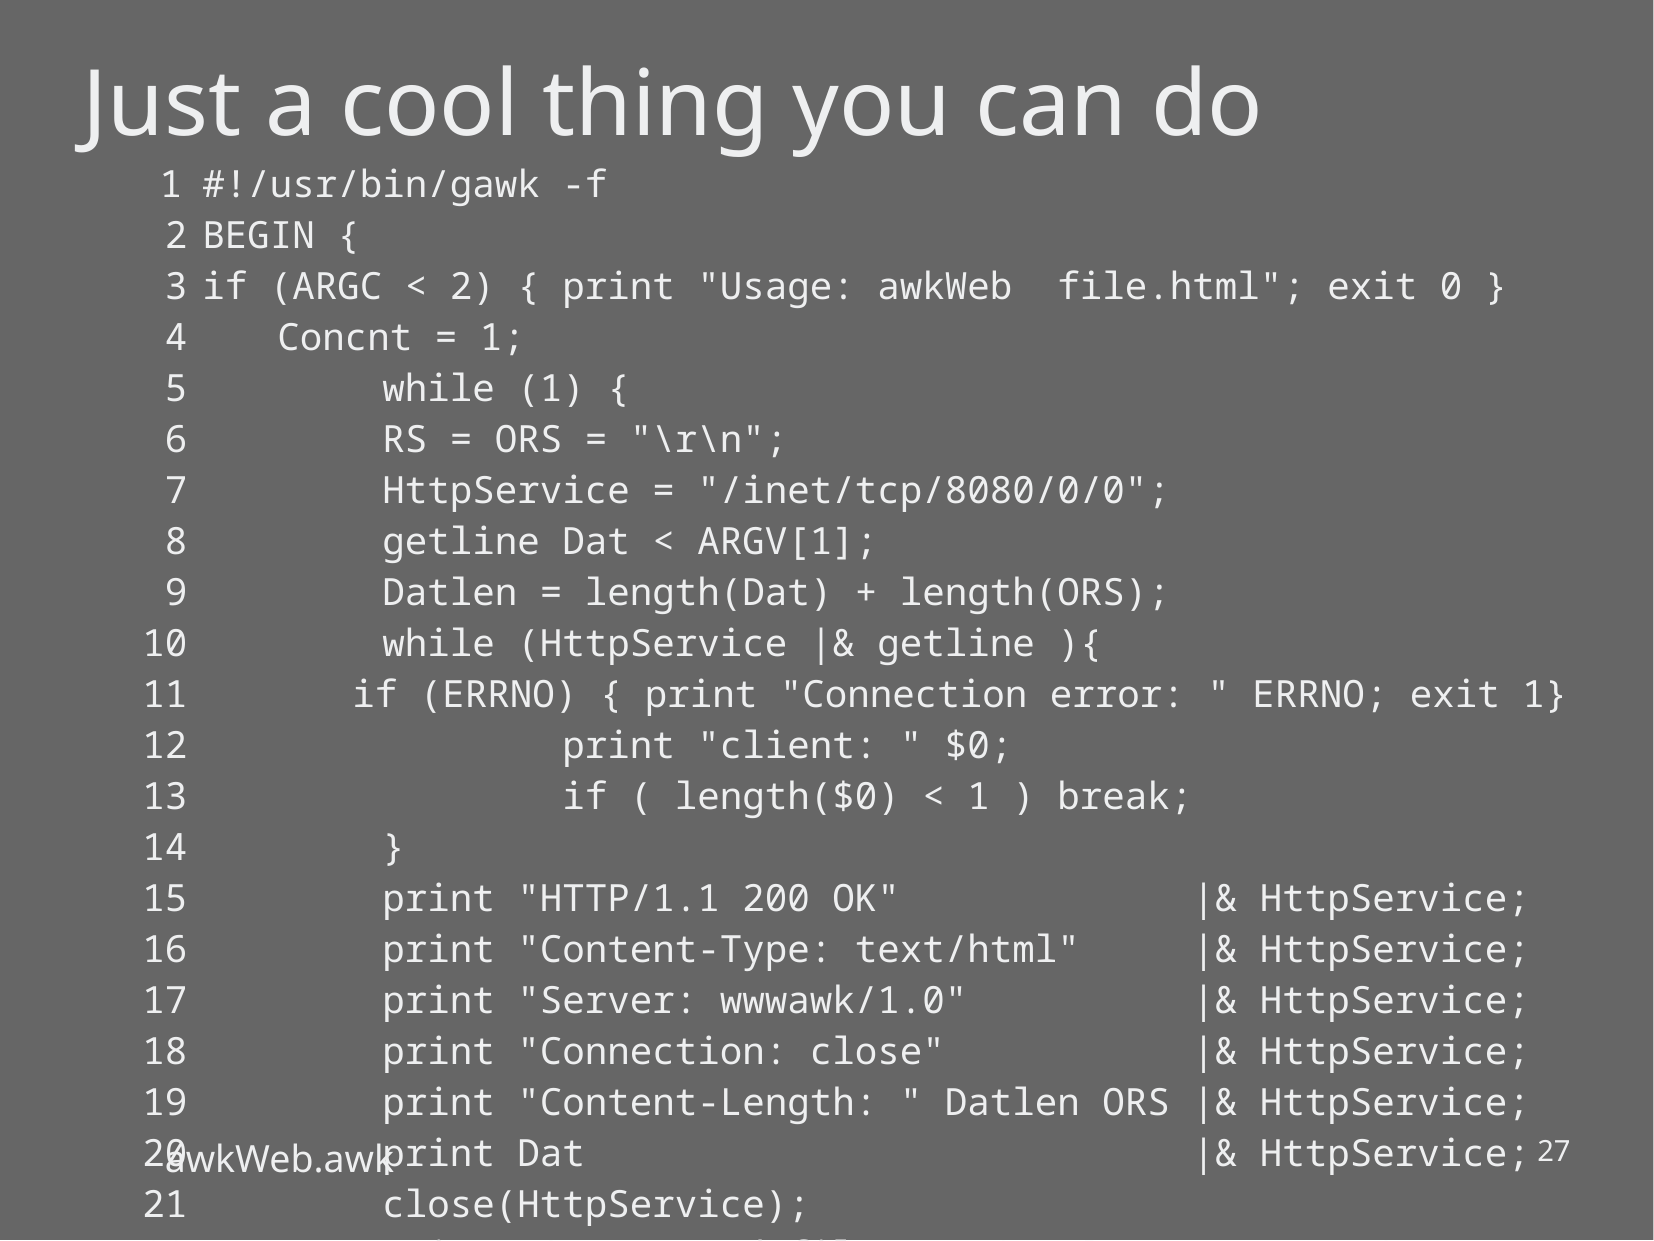

# Just a cool thing you can do
 1	#!/usr/bin/gawk -f
 2	BEGIN {
 3	if (ARGC < 2) { print "Usage: awkWeb file.html"; exit 0 }
 4		Concnt = 1;
 5	 while (1) {
 6	 RS = ORS = "\r\n";
 7	 HttpService = "/inet/tcp/8080/0/0";
 8	 getline Dat < ARGV[1];
 9	 Datlen = length(Dat) + length(ORS);
 10	 while (HttpService |& getline ){
 11			if (ERRNO) { print "Connection error: " ERRNO; exit 1}
 12	 print "client: " $0;
 13	 if ( length($0) < 1 ) break;
 14	 }
 15	 print "HTTP/1.1 200 OK" |& HttpService;
 16	 print "Content-Type: text/html" |& HttpService;
 17	 print "Server: wwwawk/1.0" |& HttpService;
 18	 print "Connection: close" |& HttpService;
 19	 print "Content-Length: " Datlen ORS |& HttpService;
 20	 print Dat |& HttpService;
 21	 close(HttpService);
 22	 print "OK: served file " ARGV[1] ", count " Concnt;
 23	 Concnt++;
 24	 }
 25	}
awkWeb.awk
27